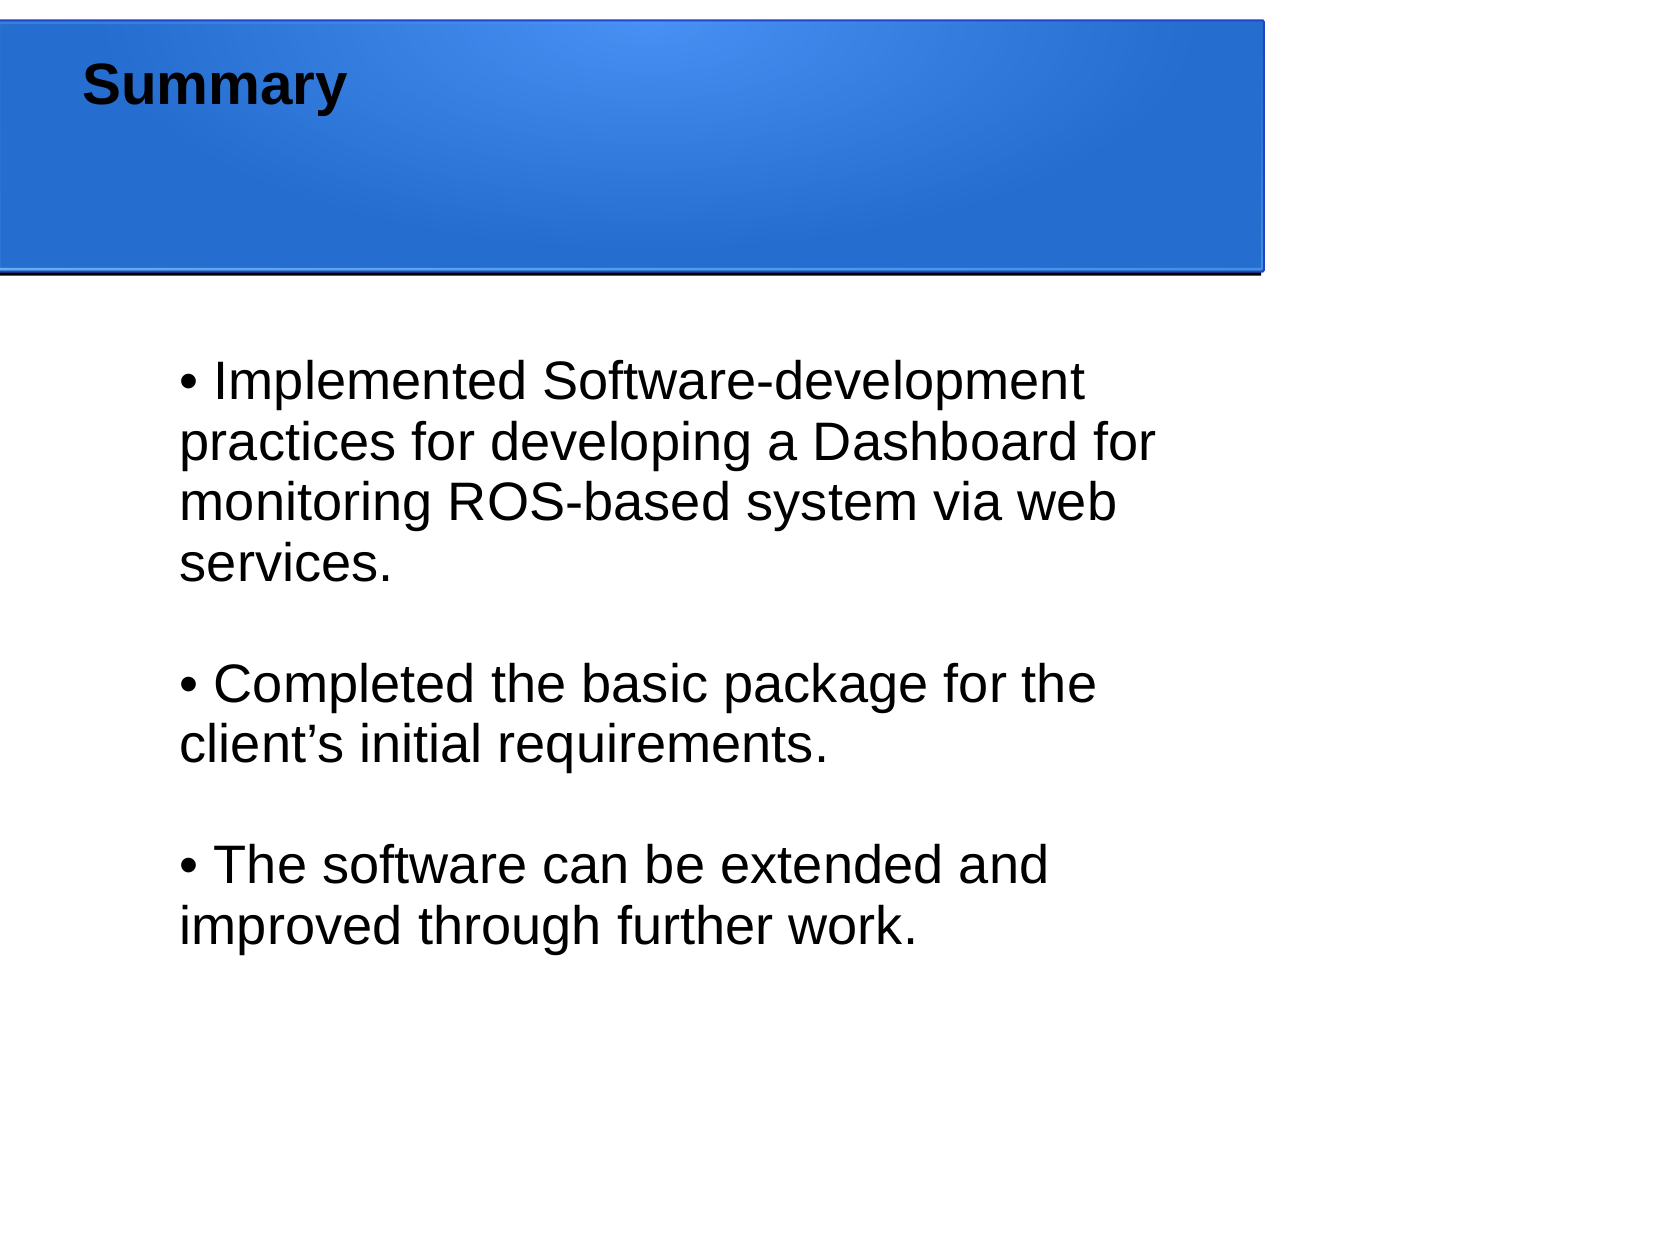

# Summary
• Implemented Software-development practices for developing a Dashboard for
monitoring ROS-based system via web services.
• Completed the basic package for the client’s initial requirements.
• The software can be extended and improved through further work.